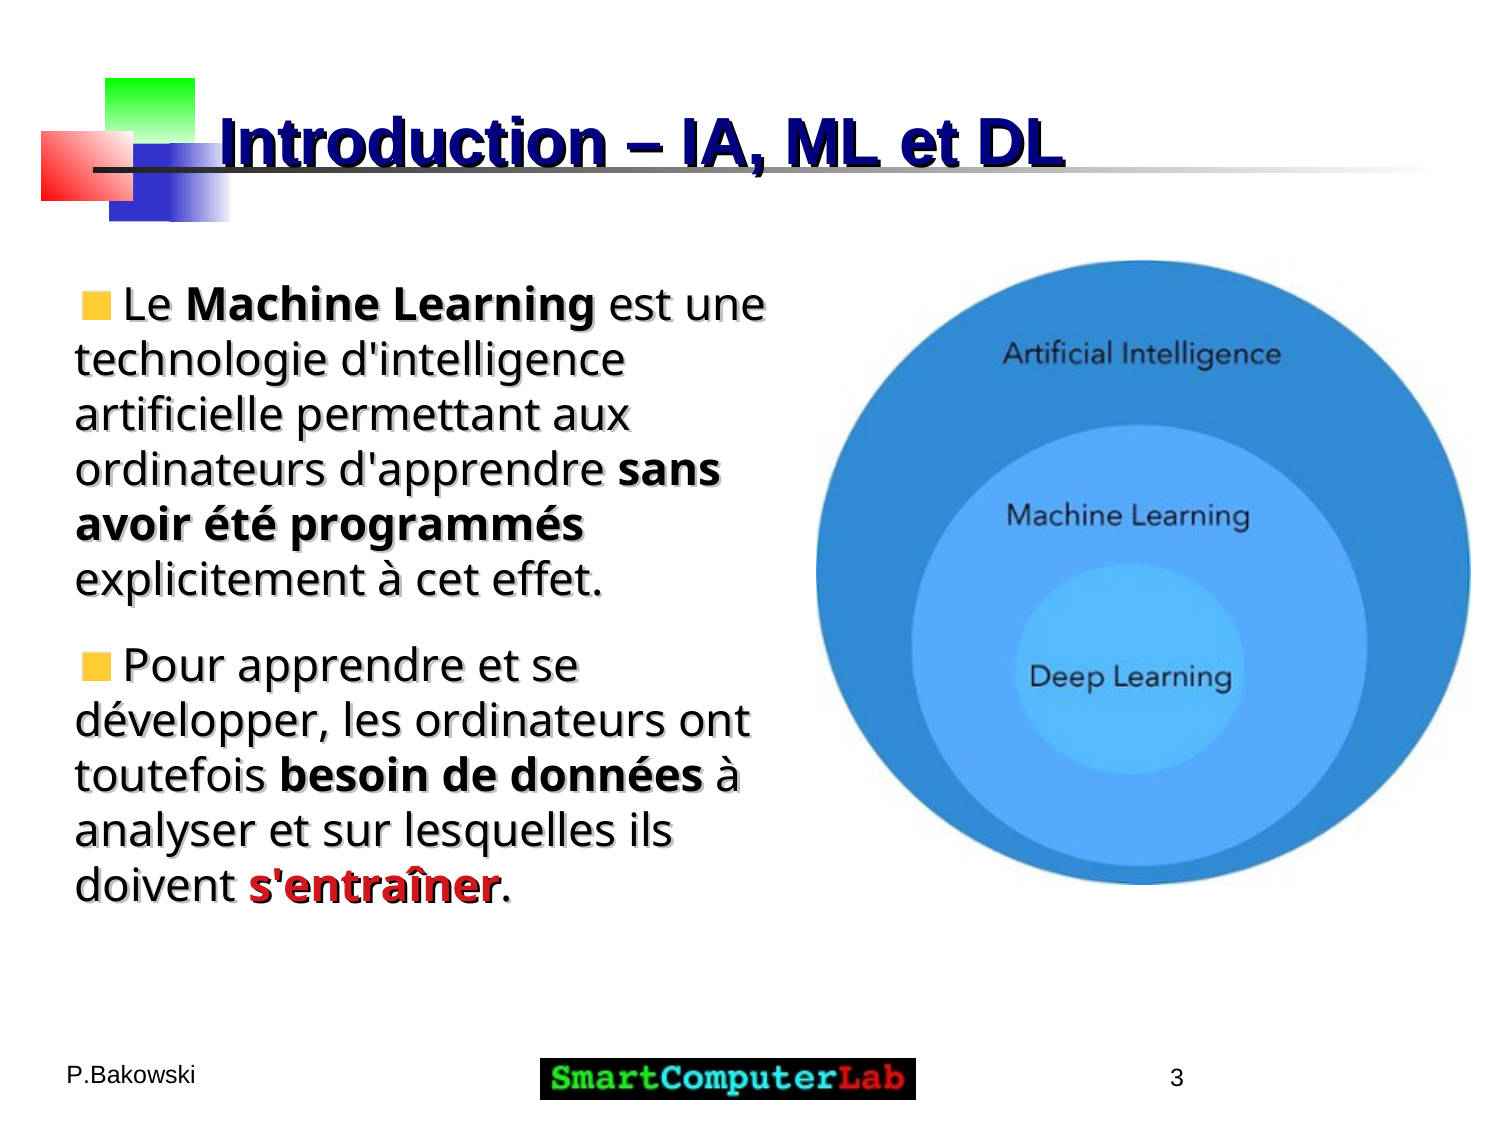

# Introduction – IA, ML et DL
 Le Machine Learning est une technologie d'intelligence artificielle permettant aux ordinateurs d'apprendre sans avoir été programmés explicitement à cet effet.
 Pour apprendre et se développer, les ordinateurs ont toutefois besoin de données à analyser et sur lesquelles ils doivent s'entraîner.
3